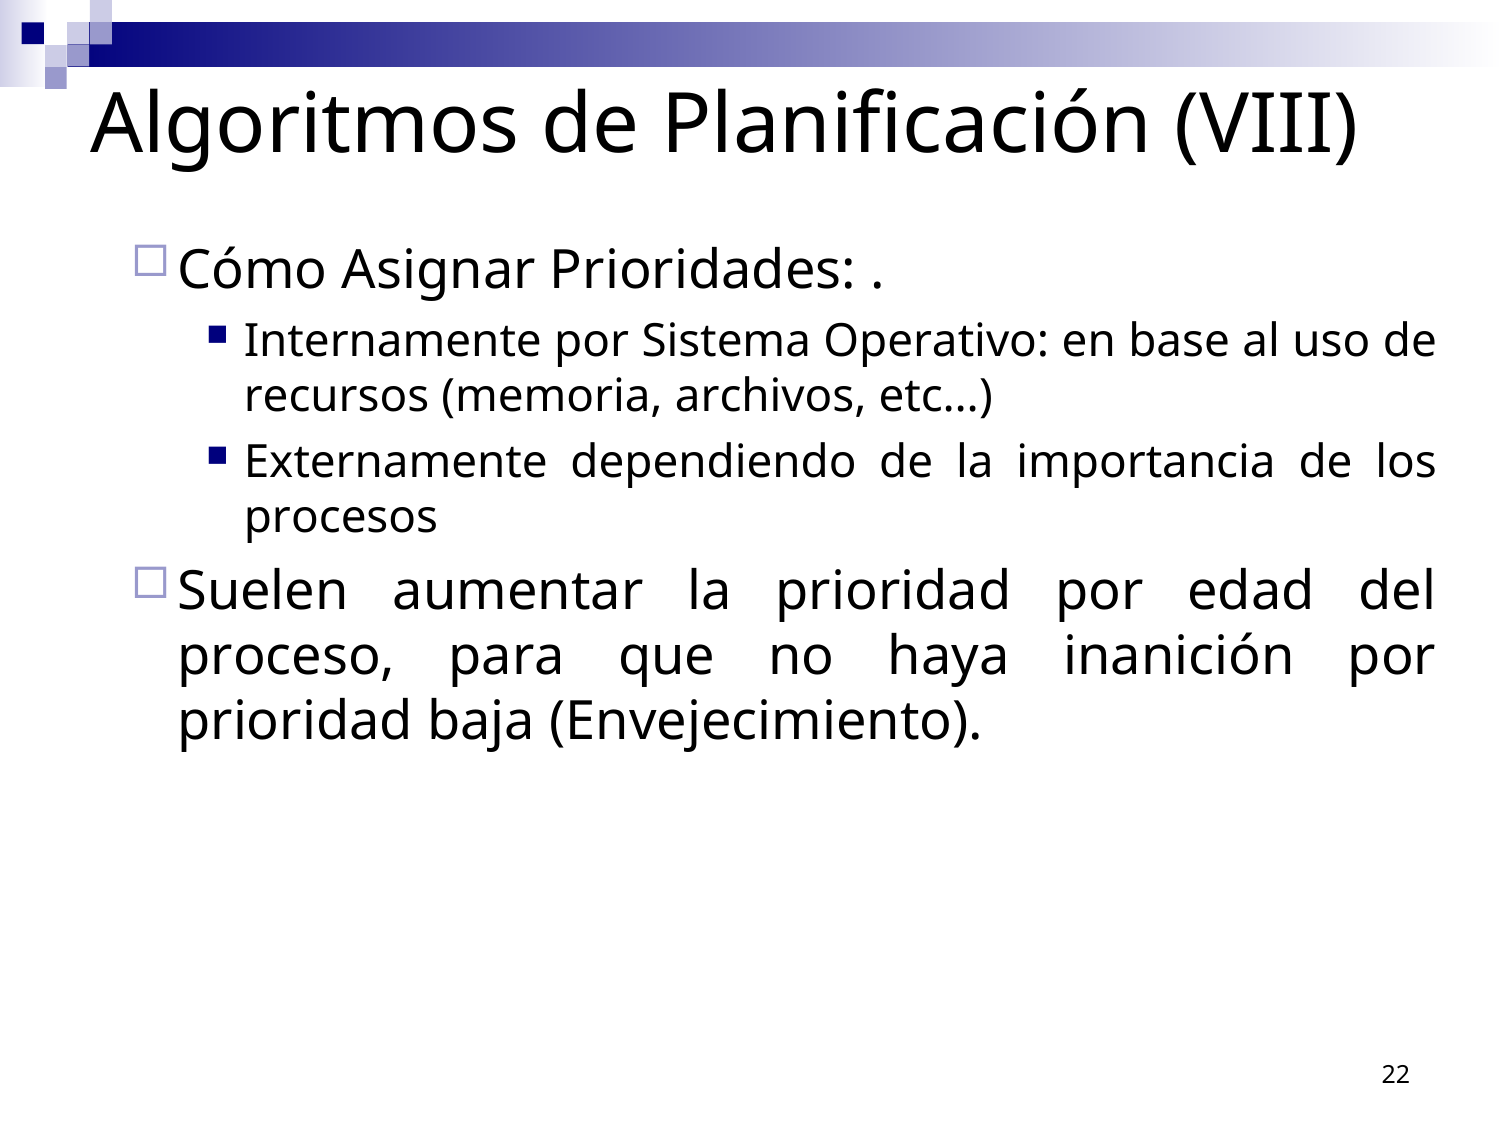

Algoritmos de Planificación (VIII)
Cómo Asignar Prioridades: .
Internamente por Sistema Operativo: en base al uso de recursos (memoria, archivos, etc…)
Externamente dependiendo de la importancia de los procesos
Suelen aumentar la prioridad por edad del proceso, para que no haya inanición por prioridad baja (Envejecimiento).